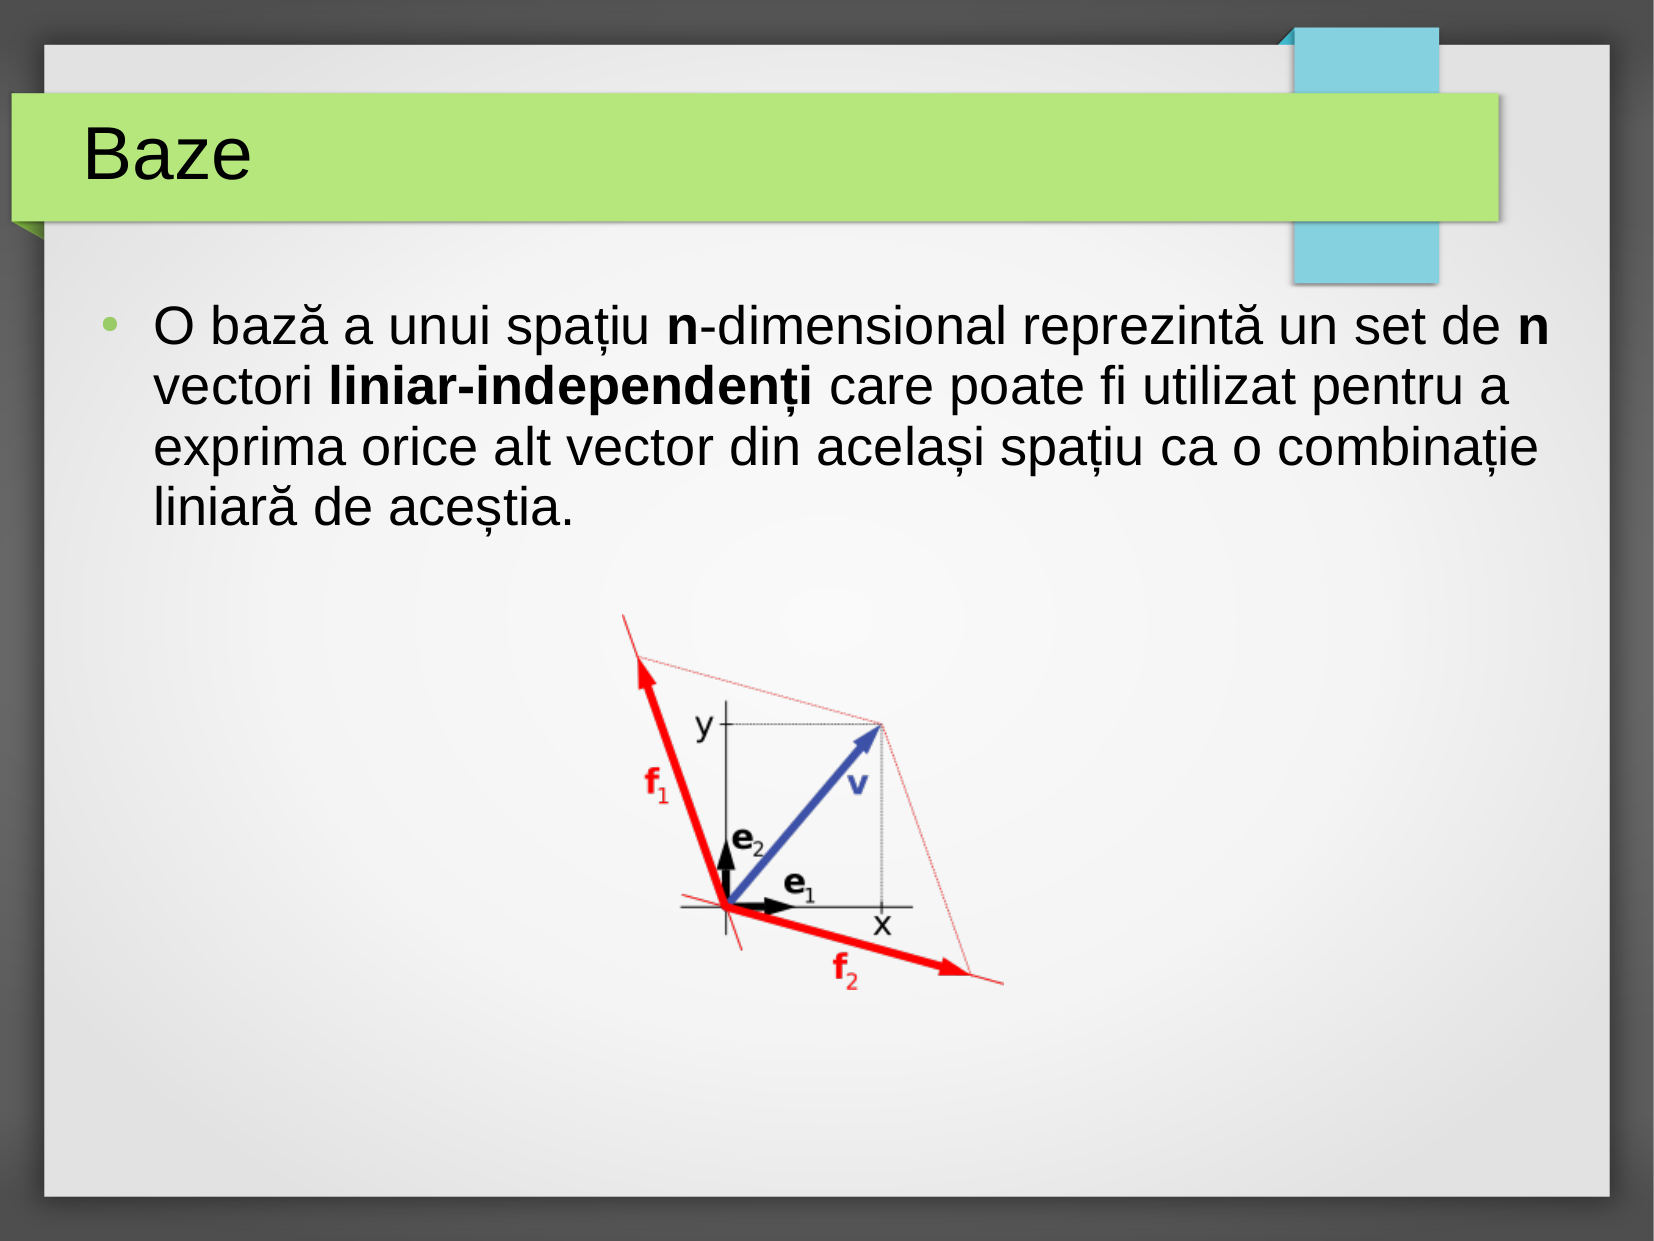

# Baze
O bază a unui spațiu n-dimensional reprezintă un set de n vectori liniar-independenți care poate fi utilizat pentru a exprima orice alt vector din același spațiu ca o combinație liniară de aceștia.